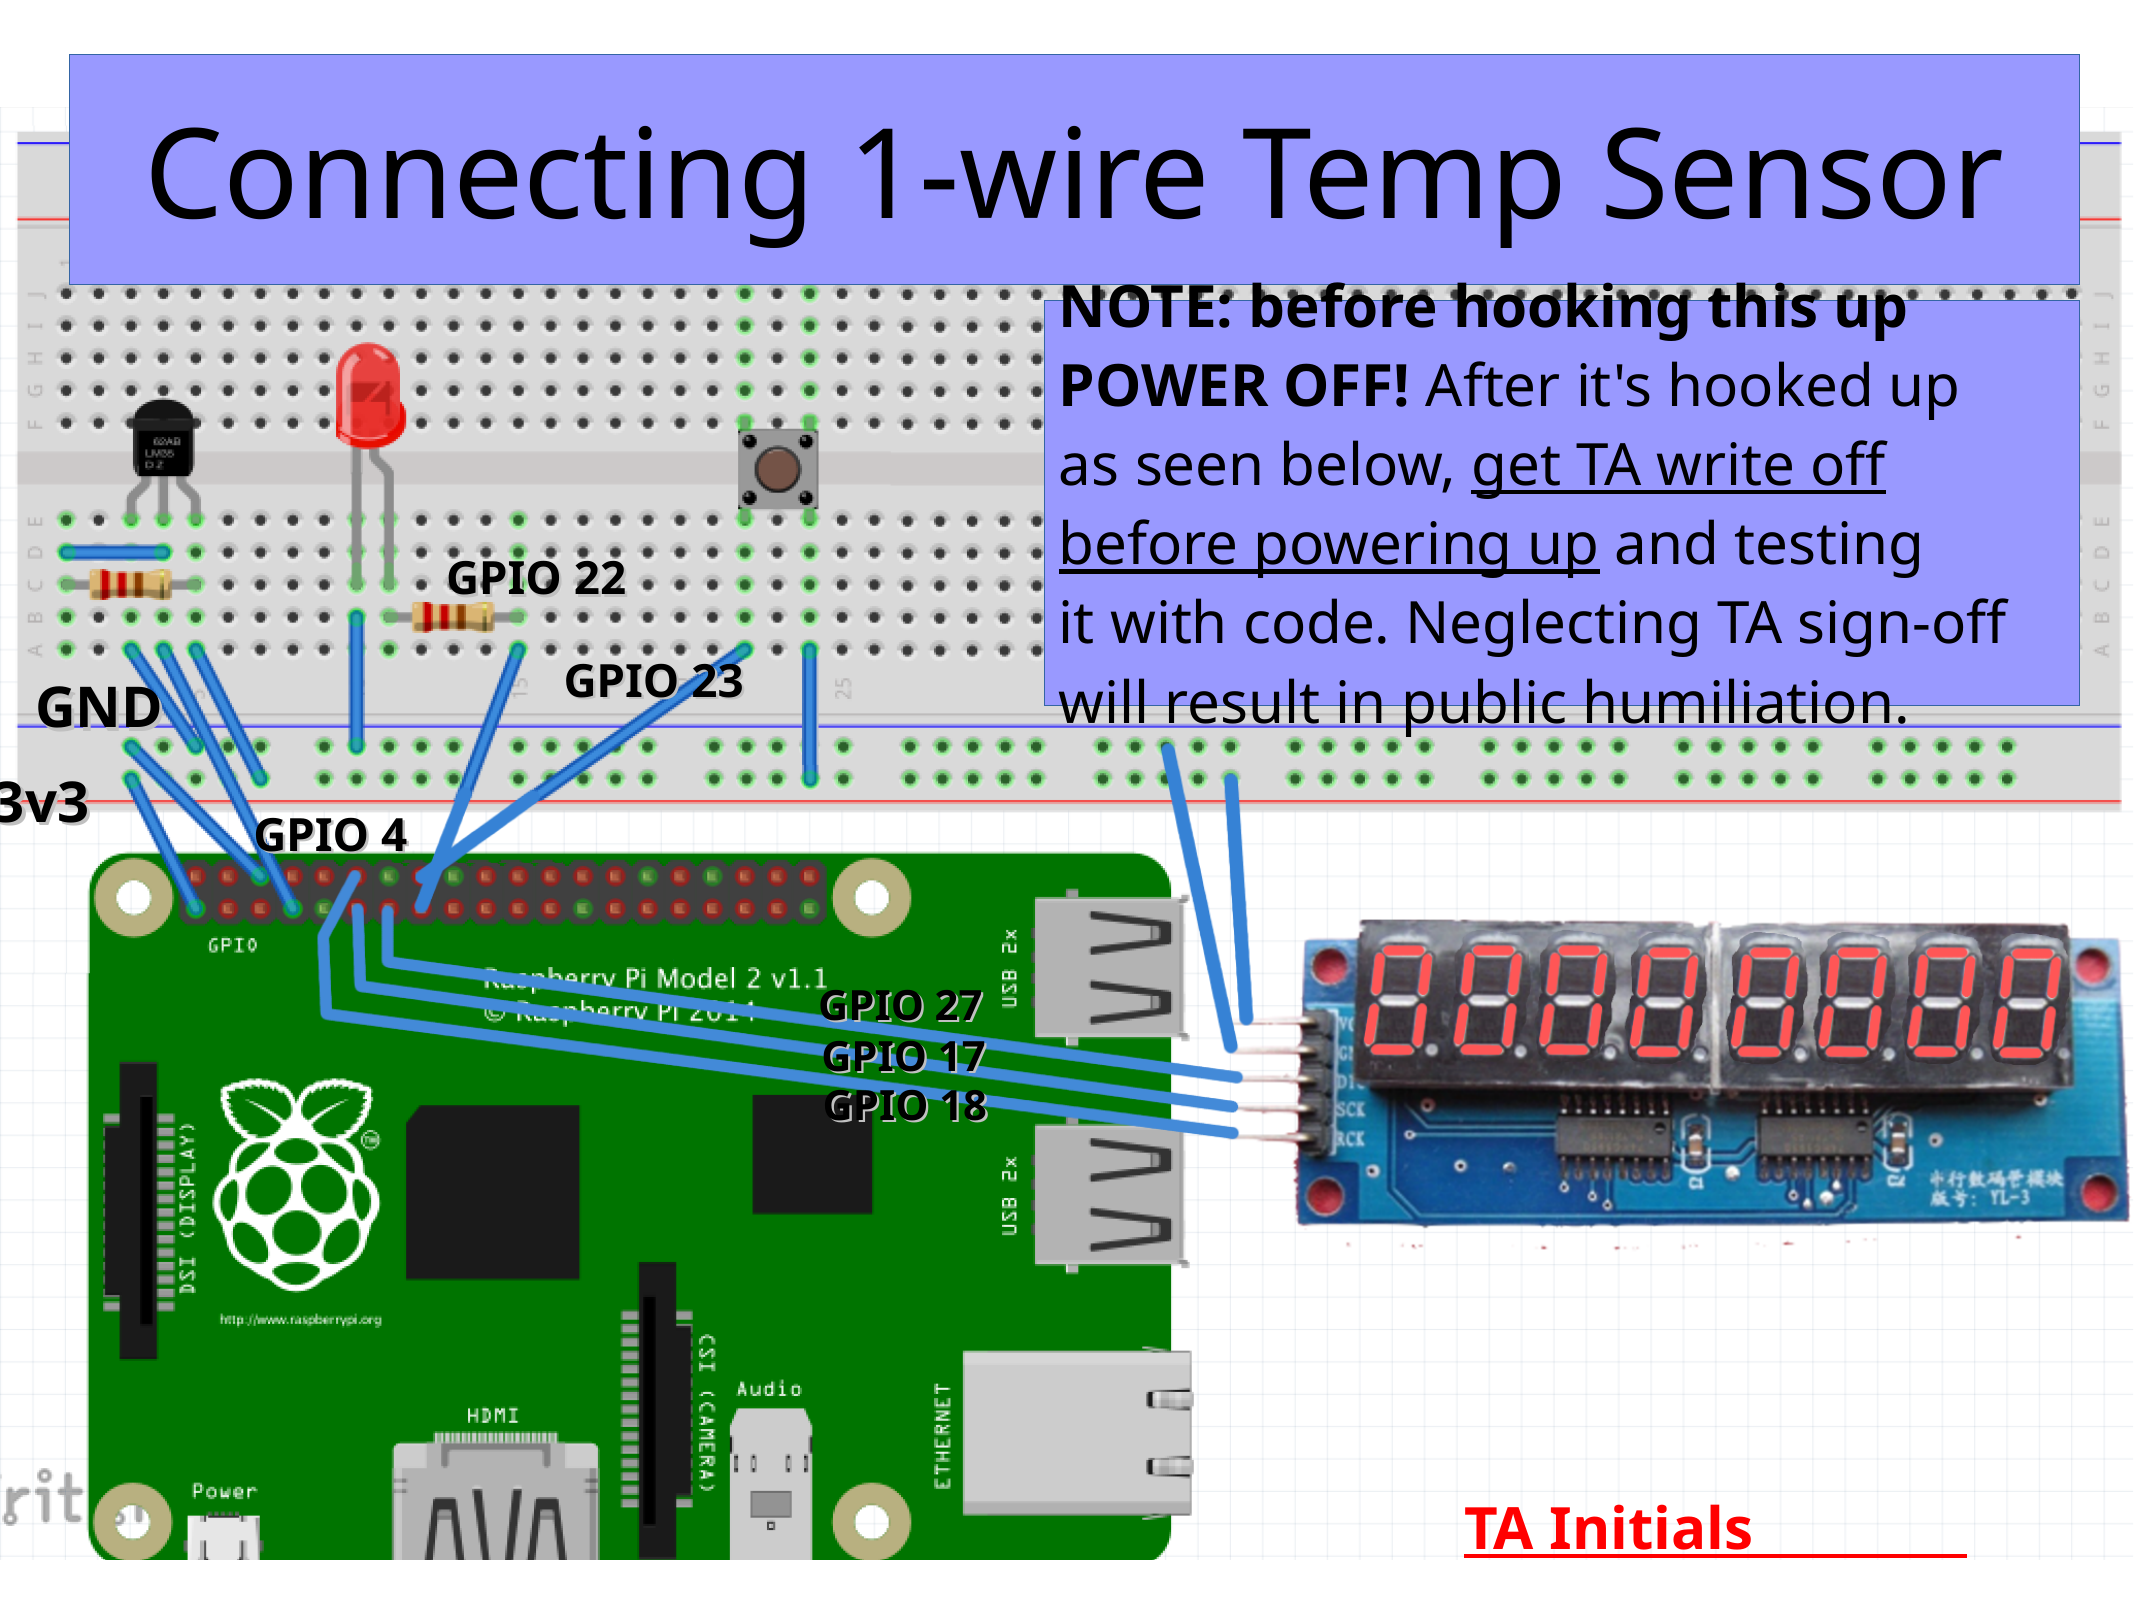

Connecting 1-wire Temp Sensor
NOTE: before hooking this up
POWER OFF! After it's hooked up
as seen below, get TA write off
before powering up and testing
it with code. Neglecting TA sign-off
will result in public humiliation.
GPIO 22
GPIO 23
GND
3v3
GPIO 4
GPIO 27
GPIO 17
GPIO 18
			TA Initials